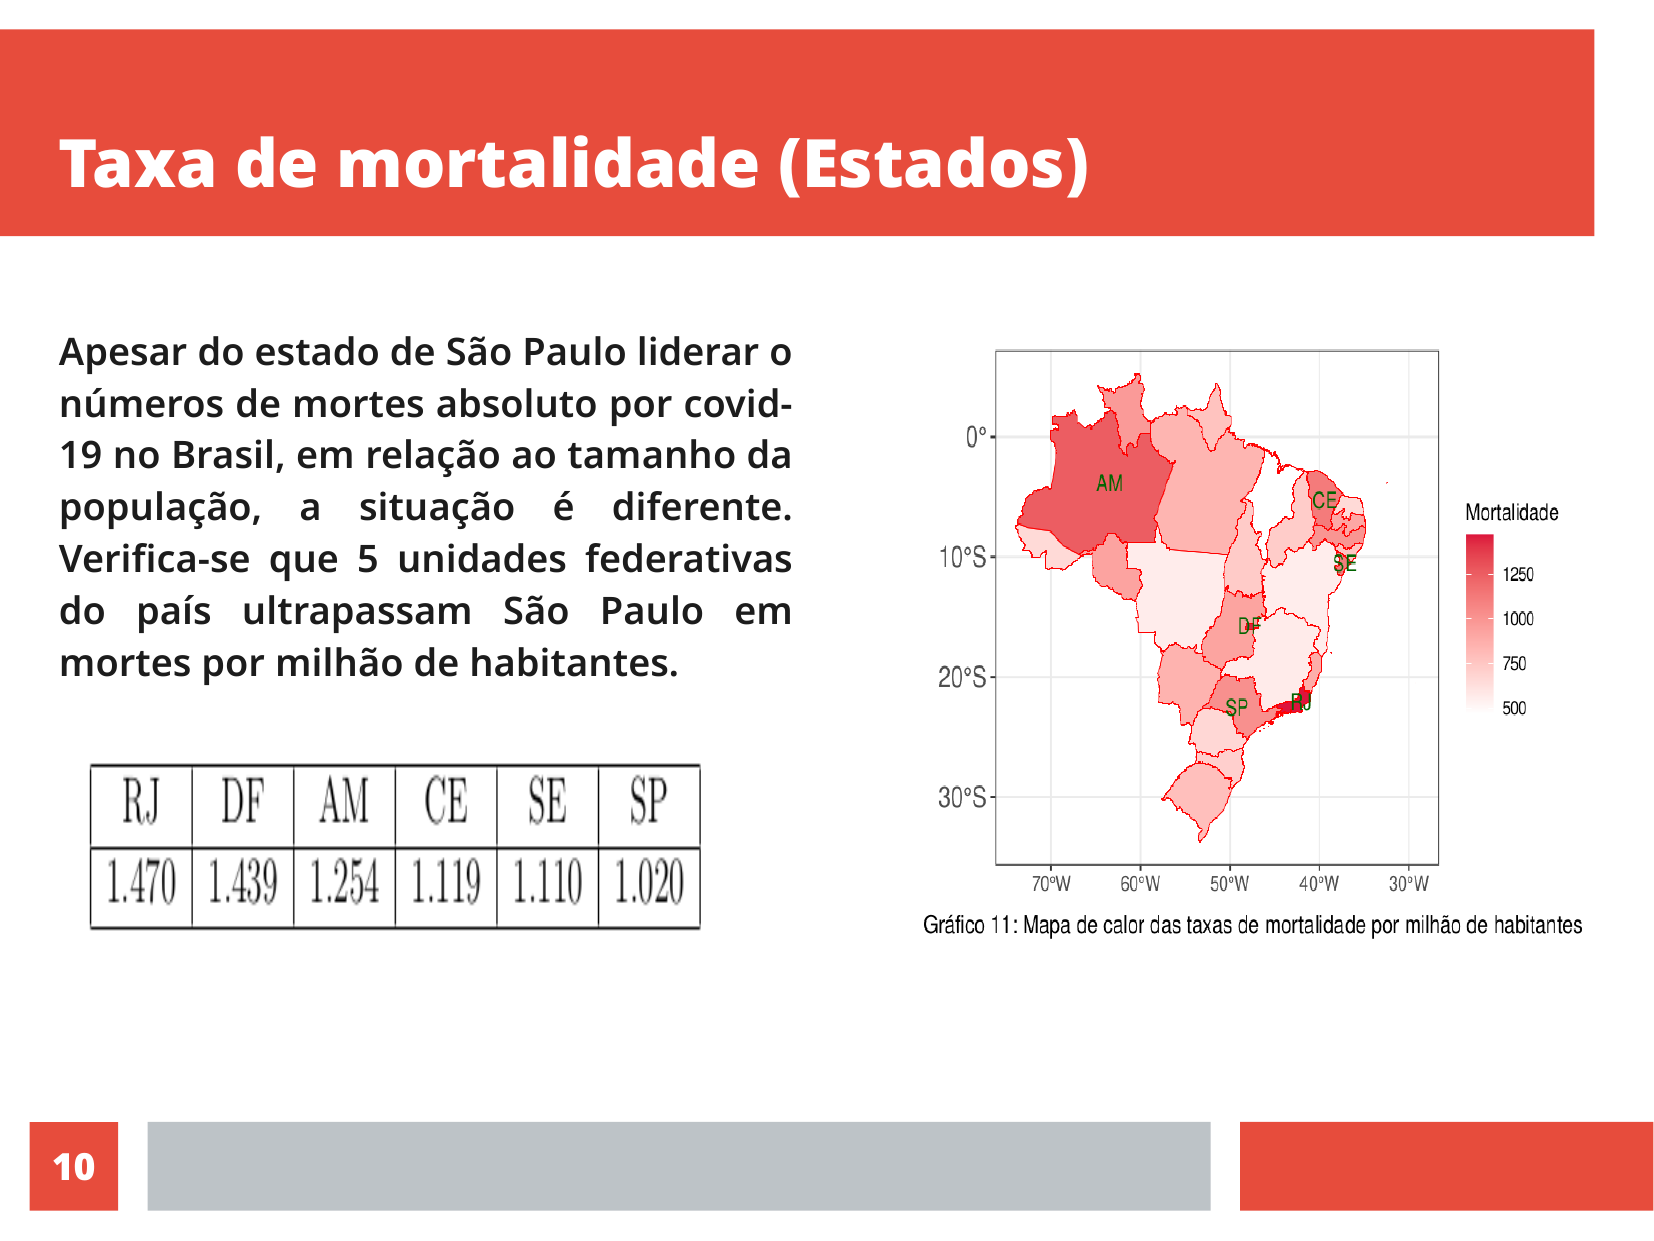

# Taxa de mortalidade (Estados)
Apesar do estado de São Paulo liderar o números de mortes absoluto por covid-19 no Brasil, em relação ao tamanho da população, a situação é diferente. Verifica-se que 5 unidades federativas do país ultrapassam São Paulo em mortes por milhão de habitantes.
10